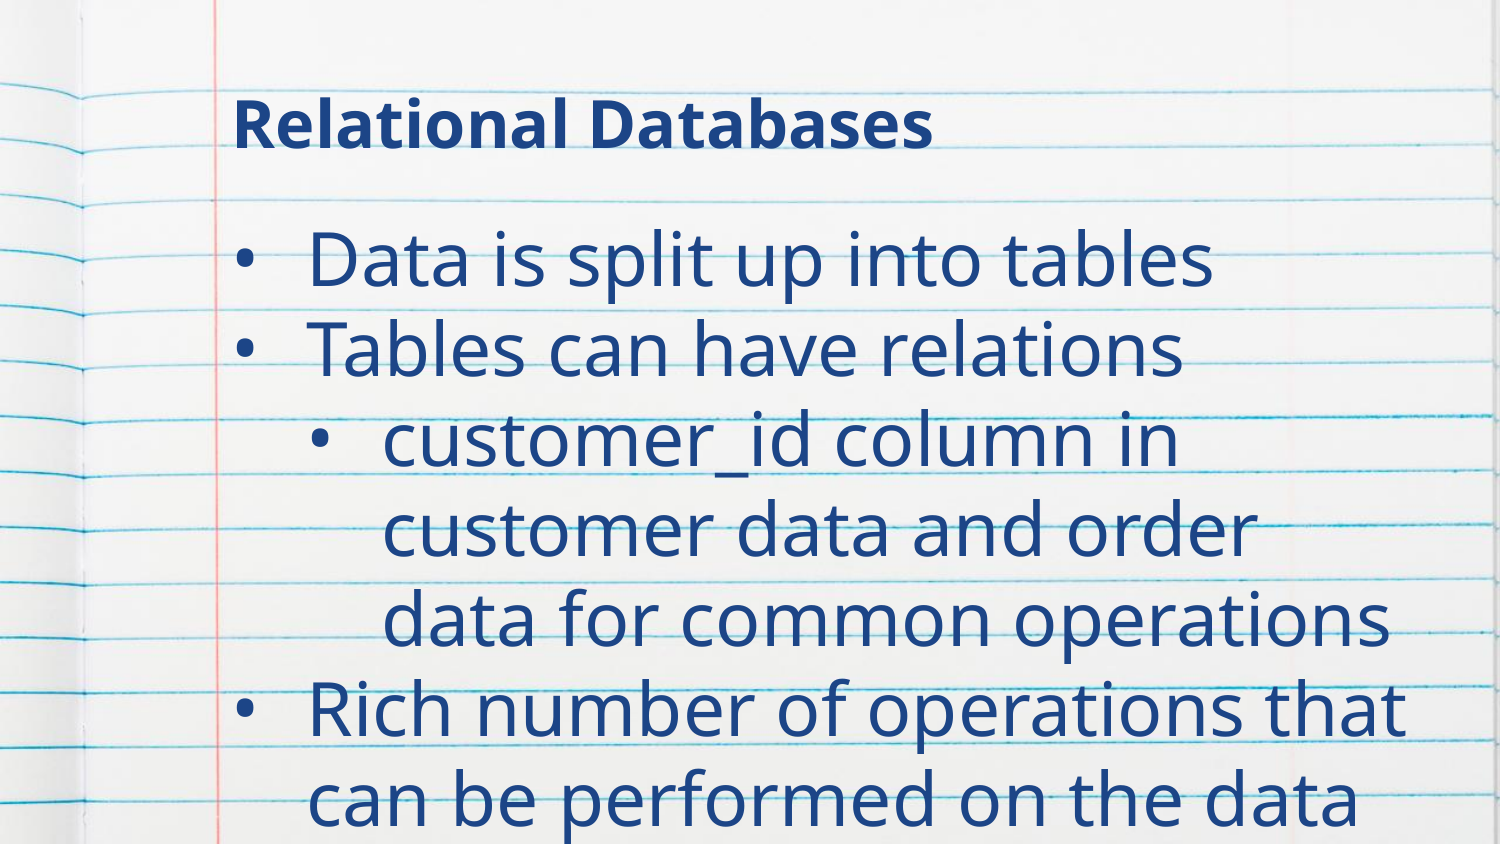

# Relational Databases
Data is split up into tables
Tables can have relations
customer_id column in customer data and order data for common operations
Rich number of operations that can be performed on the data